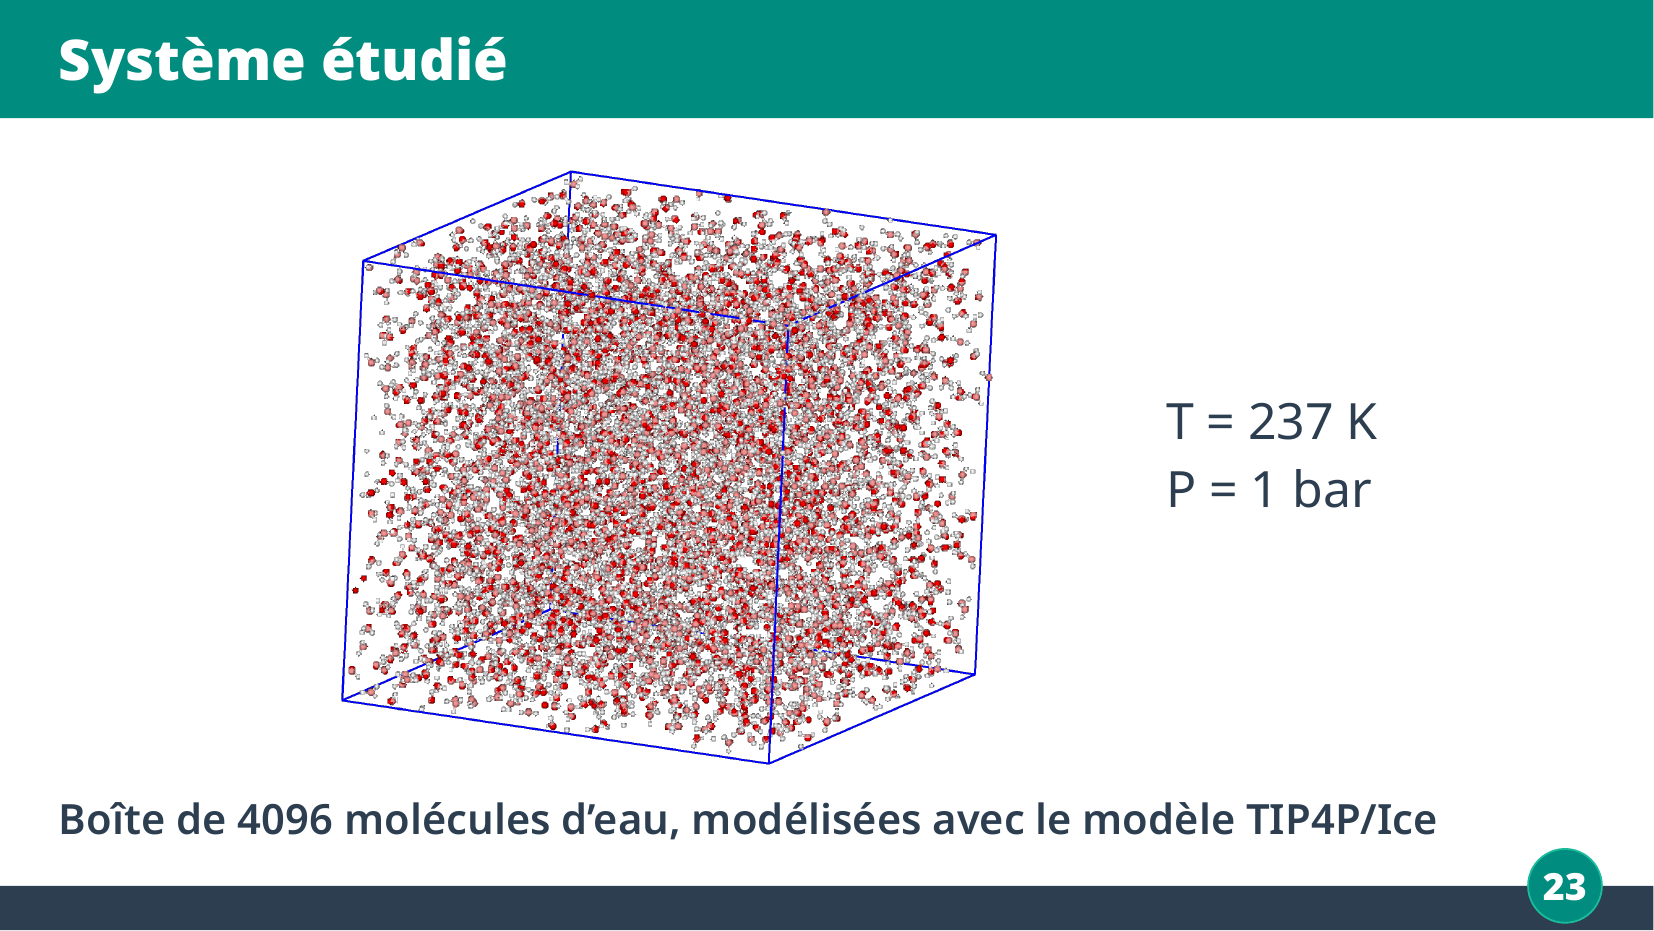

# Système étudié
T = 237 K
P = 1 bar
Boîte de 4096 molécules d’eau, modélisées avec le modèle TIP4P/Ice